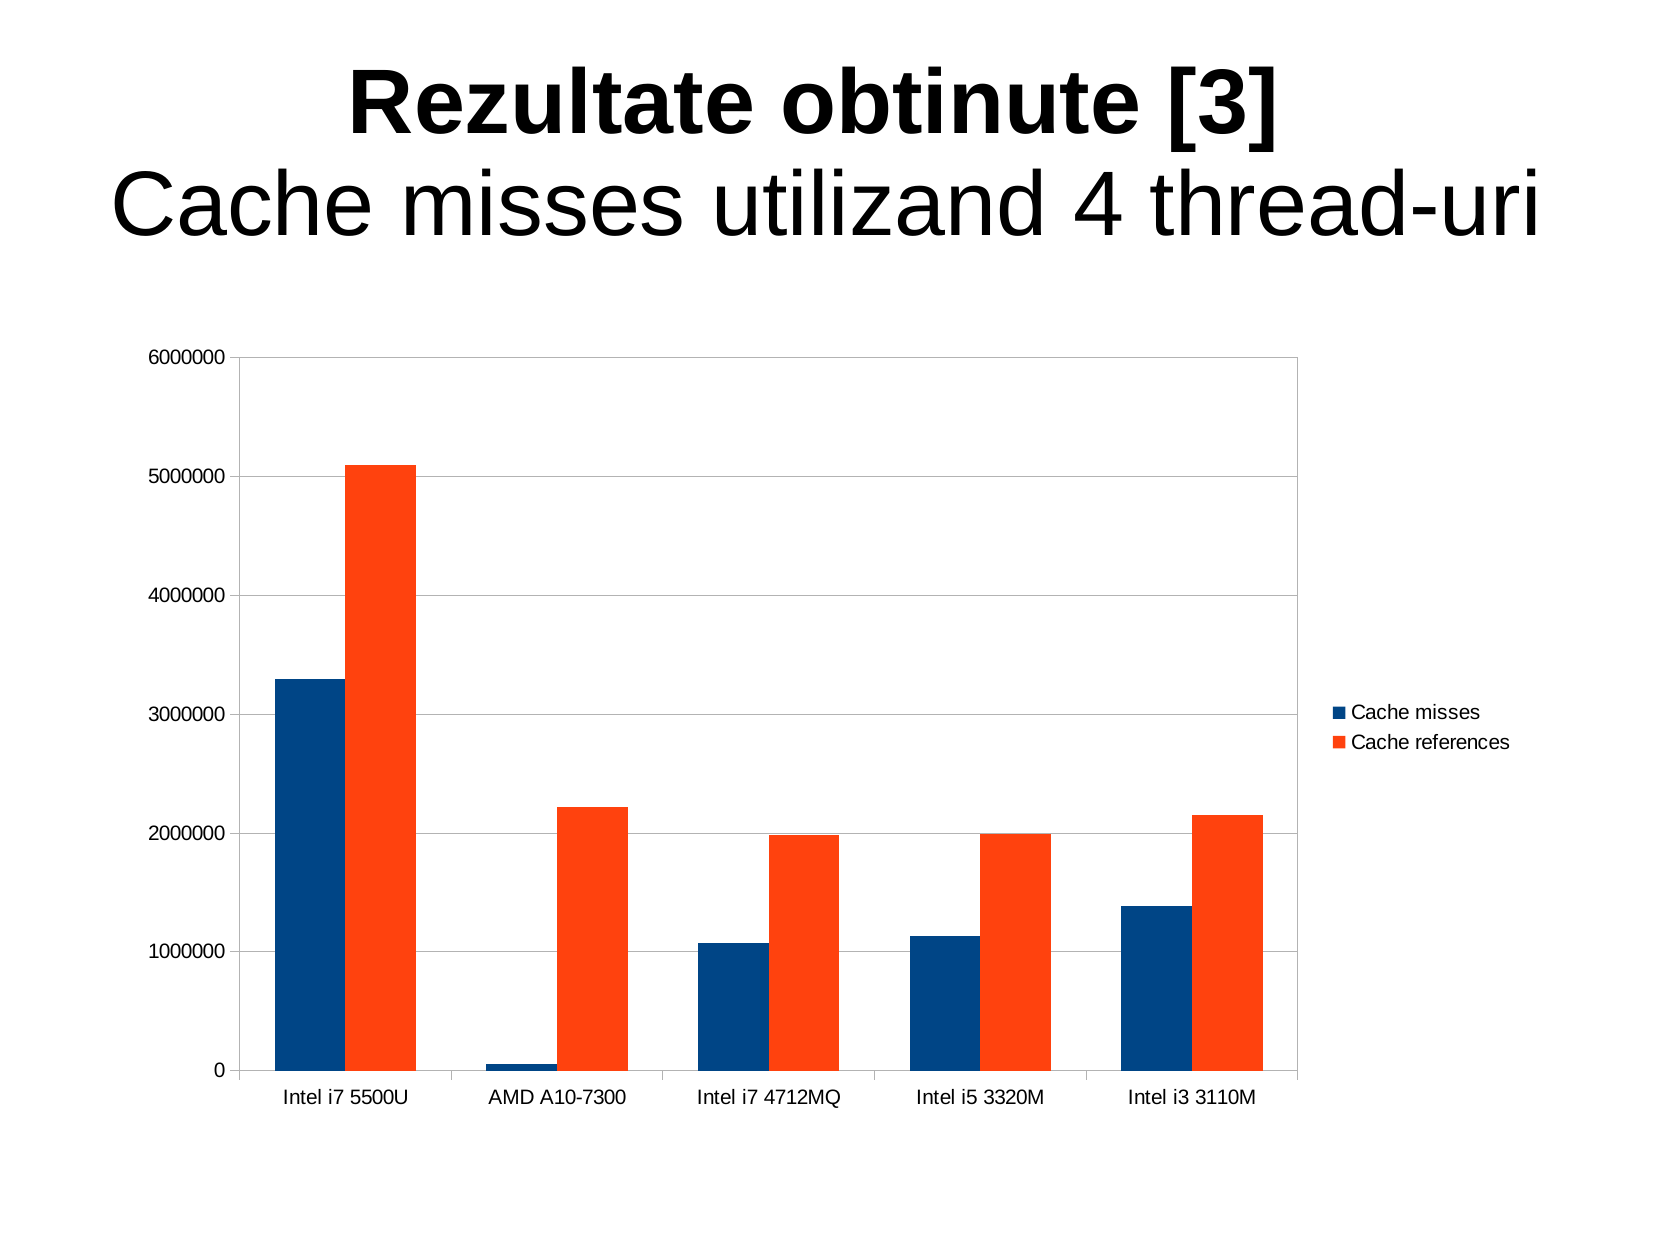

# Rezultate obtinute [3] Cache misses utilizand 4 thread-uri
### Chart
| Category | Cache misses | Cache references |
|---|---|---|
| Intel i7 5500U | 3293653.0 | 5092623.0 |
| AMD A10-7300 | 61538.0 | 2216631.0 |
| Intel i7 4712MQ | 1076402.0 | 1987374.0 |
| Intel i5 3320M | 1130336.0 | 1988577.0 |
| Intel i3 3110M | 1382235.0 | 2150704.0 |